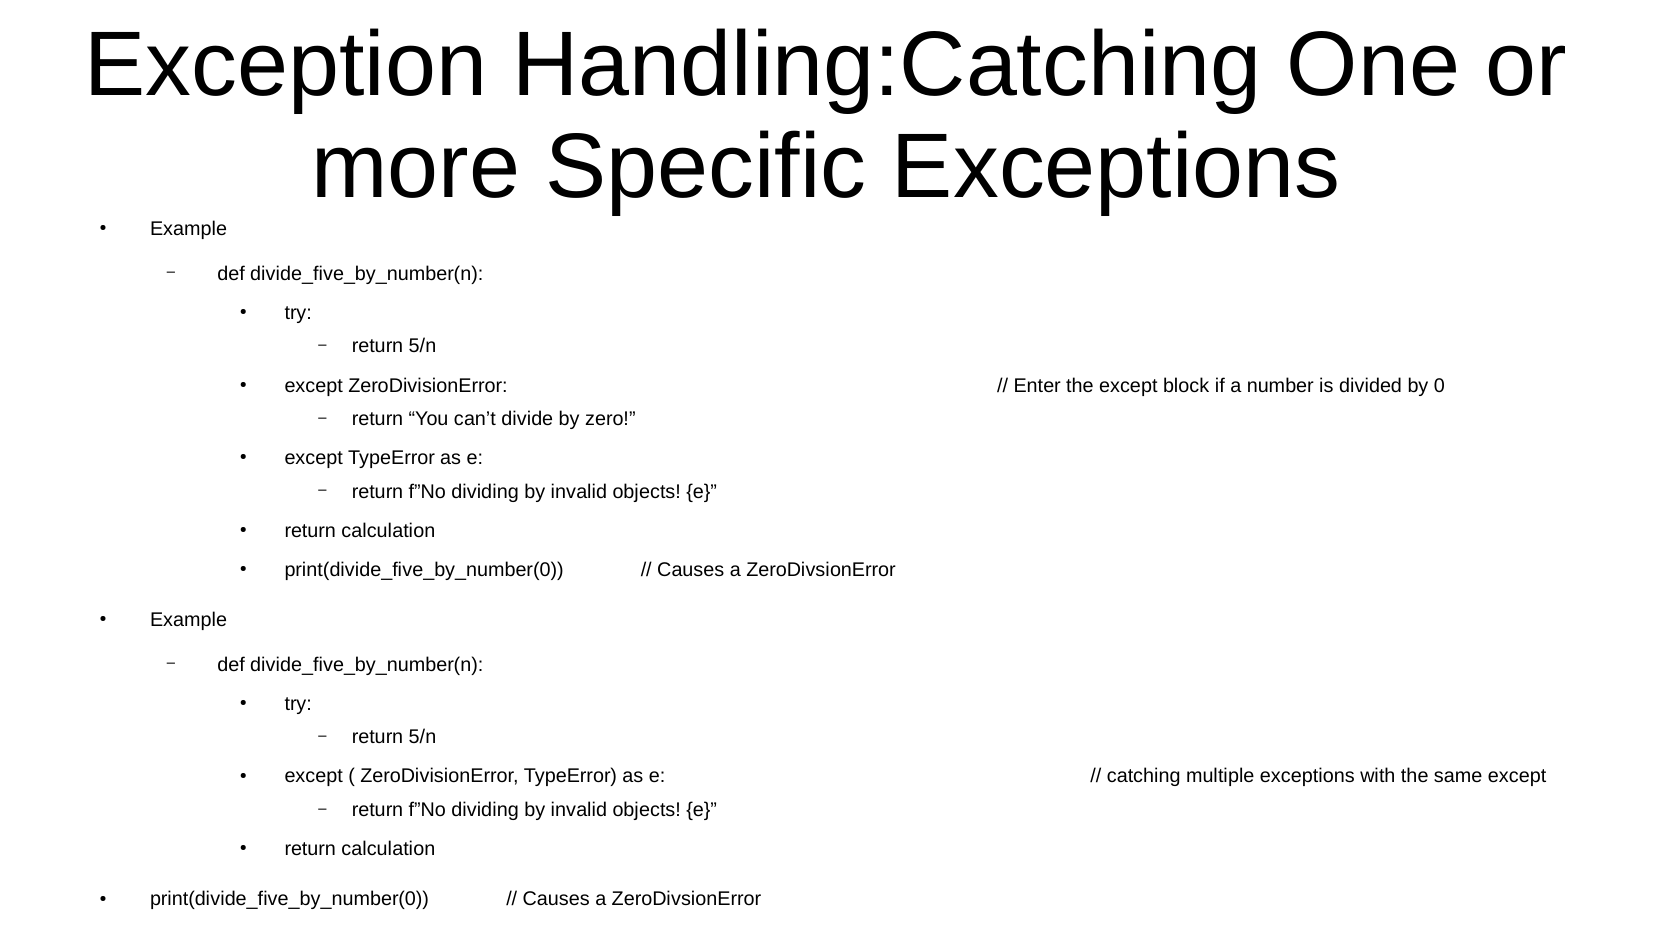

# Exception Handling:Catching One or more Specific Exceptions
Example
def divide_five_by_number(n):
try:
return 5/n
except ZeroDivisionError:					 	 	 	 	 	// Enter the except block if a number is divided by 0
return “You can’t divide by zero!”
except TypeError as e:
return f”No dividing by invalid objects! {e}”
return calculation
print(divide_five_by_number(0))			// Causes a ZeroDivsionError
Example
def divide_five_by_number(n):
try:
return 5/n
except ( ZeroDivisionError, TypeError) as e:					 			 				 // catching multiple exceptions with the same except
return f”No dividing by invalid objects! {e}”
return calculation
print(divide_five_by_number(0))			// Causes a ZeroDivsionError